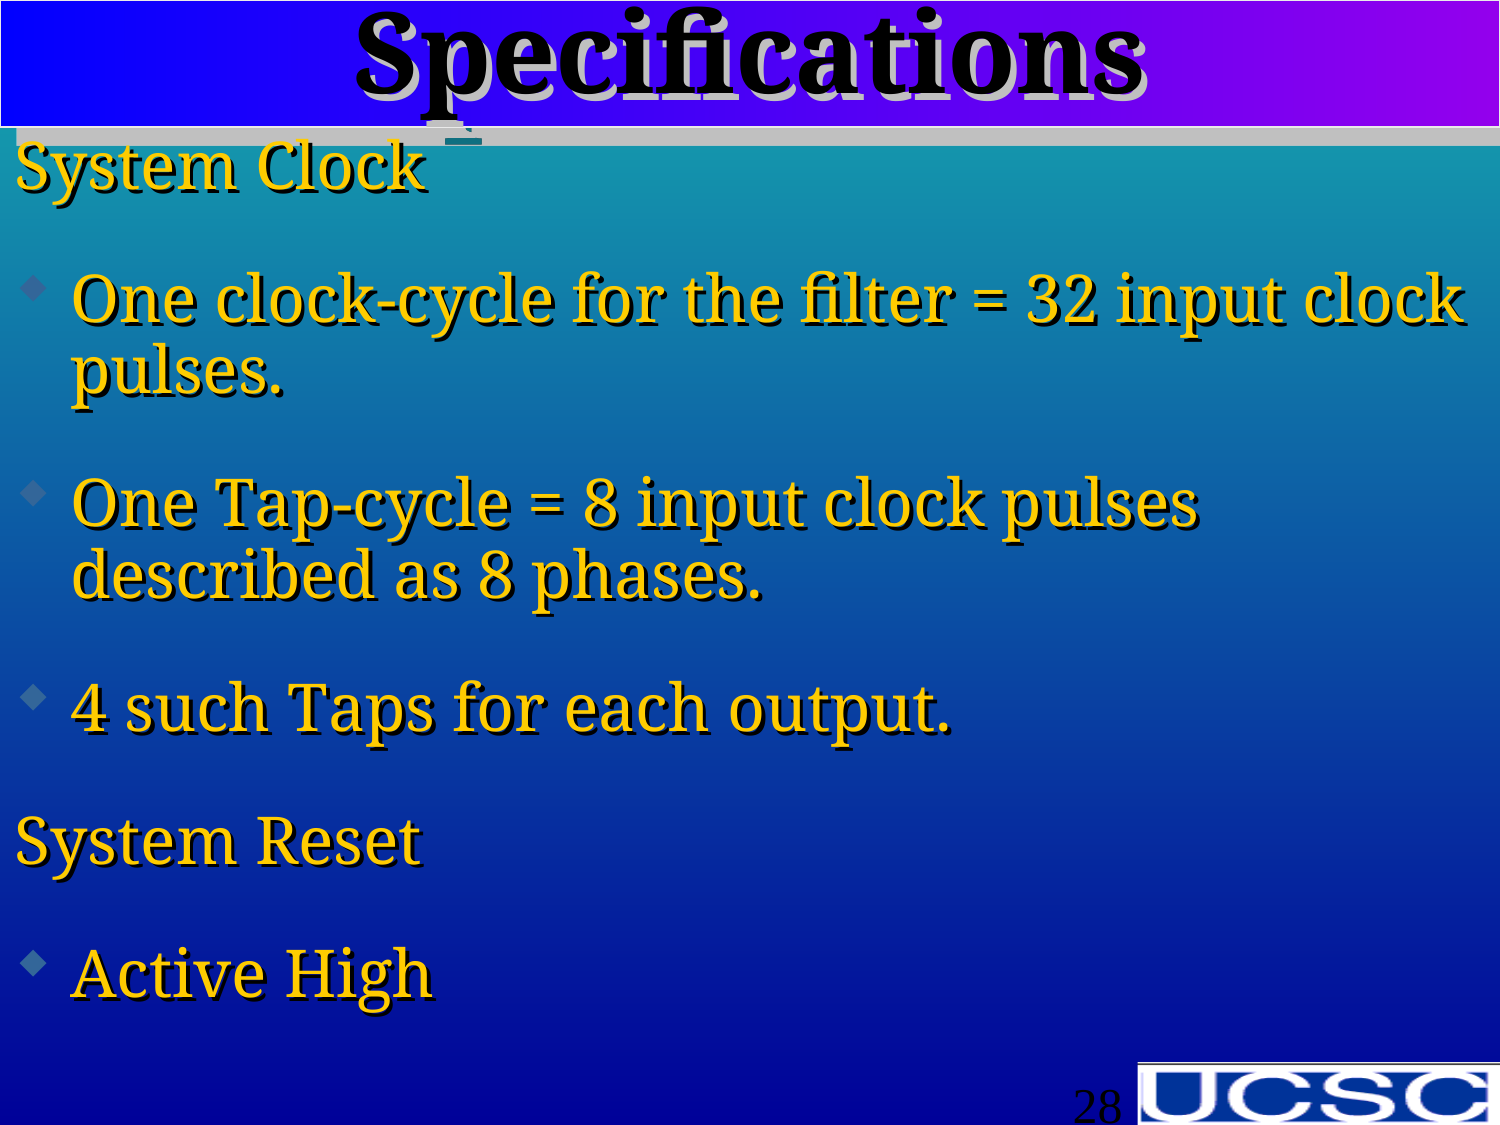

# Specifications
System Clock
One clock-cycle for the filter = 32 input clock pulses.
One Tap-cycle = 8 input clock pulses described as 8 phases.
4 such Taps for each output.
System Reset
Active High
28